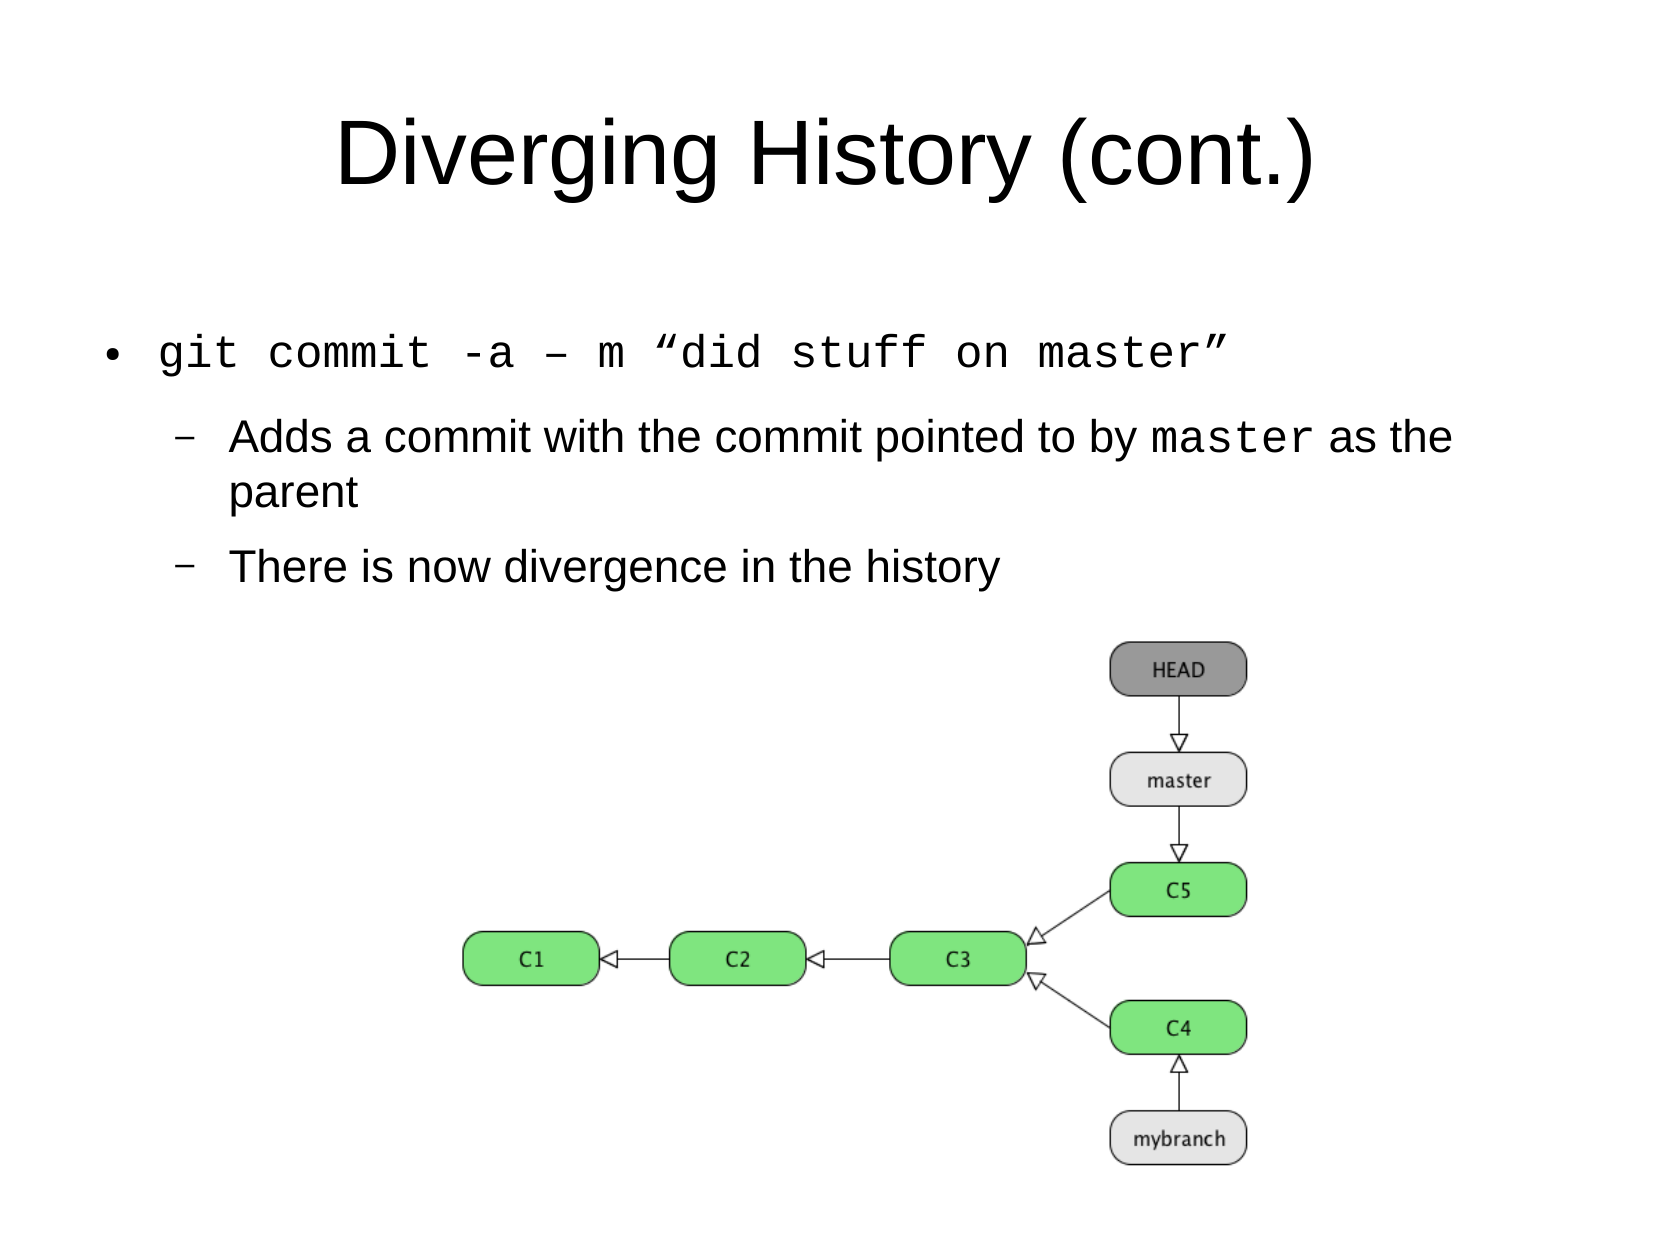

# Diverging History (cont.)
git commit -a – m “did stuff on master”
Adds a commit with the commit pointed to by master as the parent
There is now divergence in the history